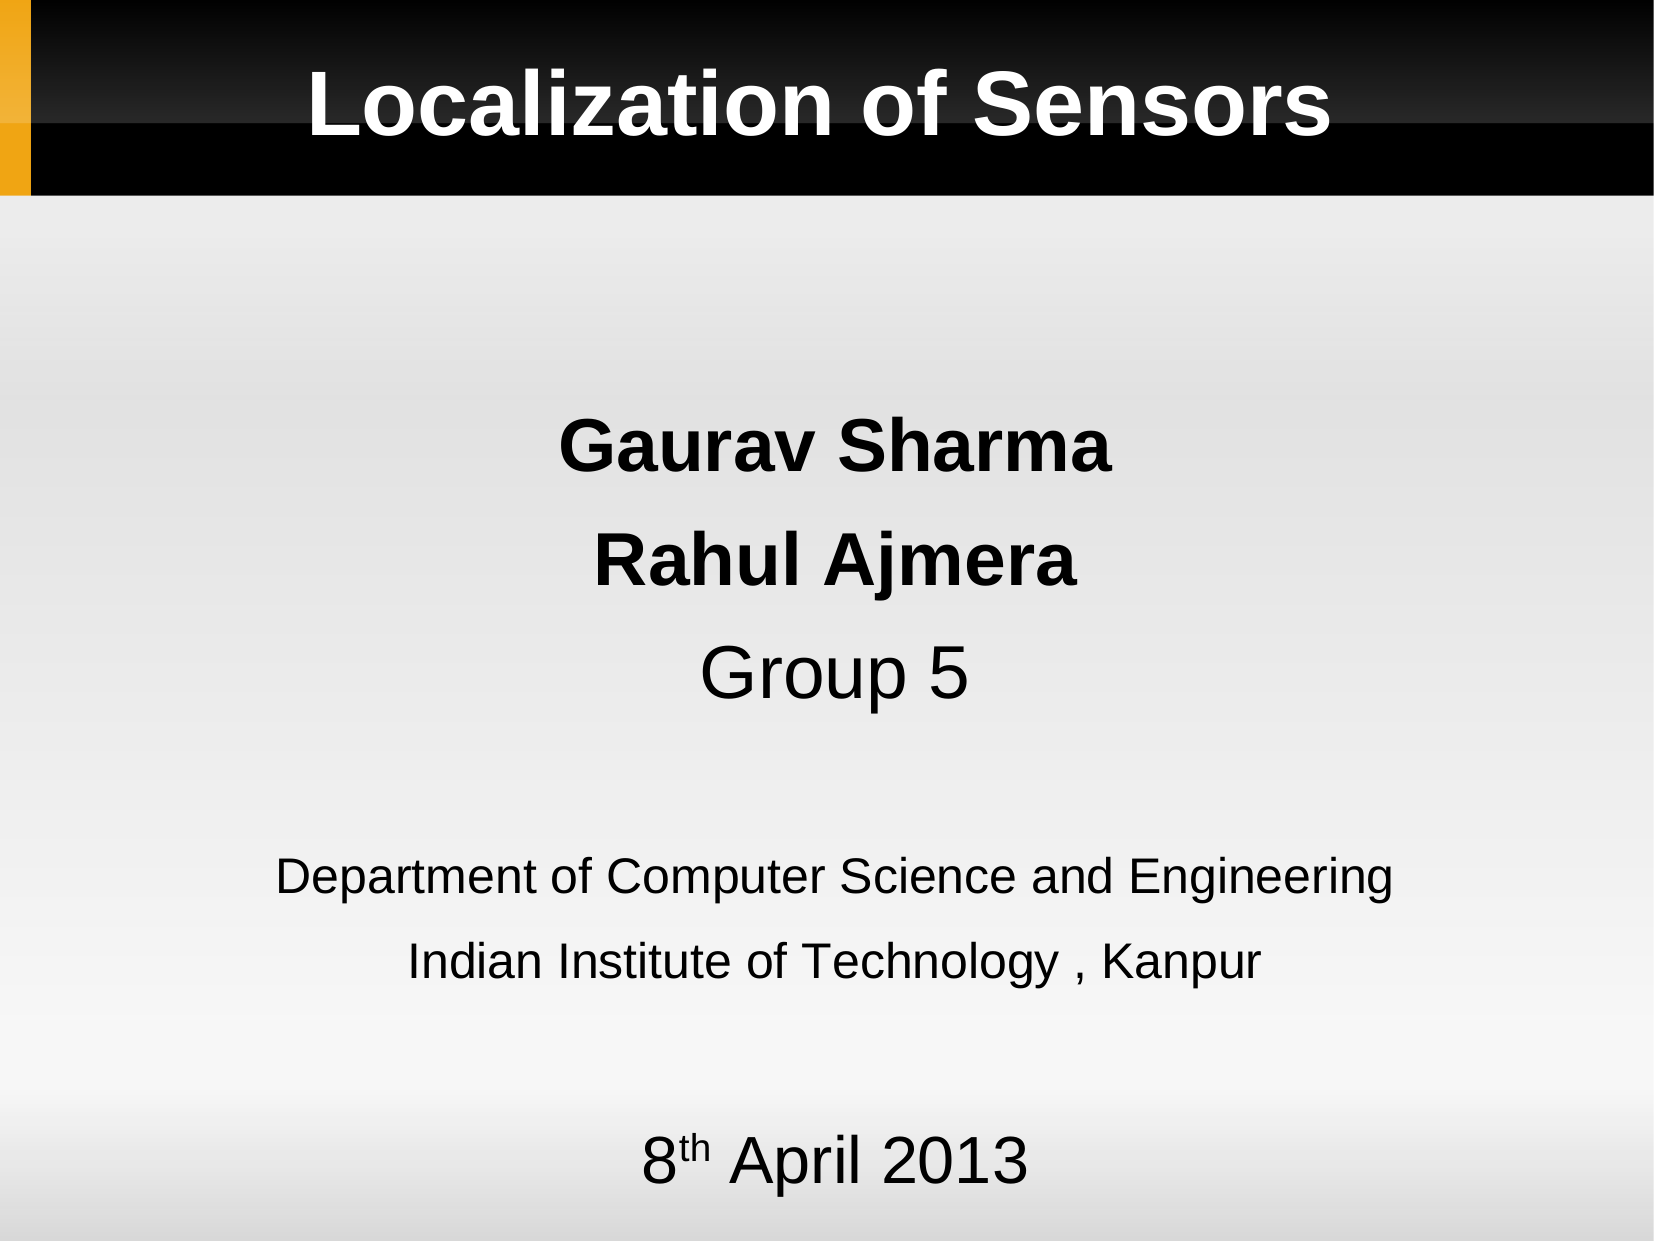

# Localization of Sensors
Gaurav Sharma
Rahul Ajmera
Group 5
Department of Computer Science and Engineering
Indian Institute of Technology , Kanpur
8th April 2013